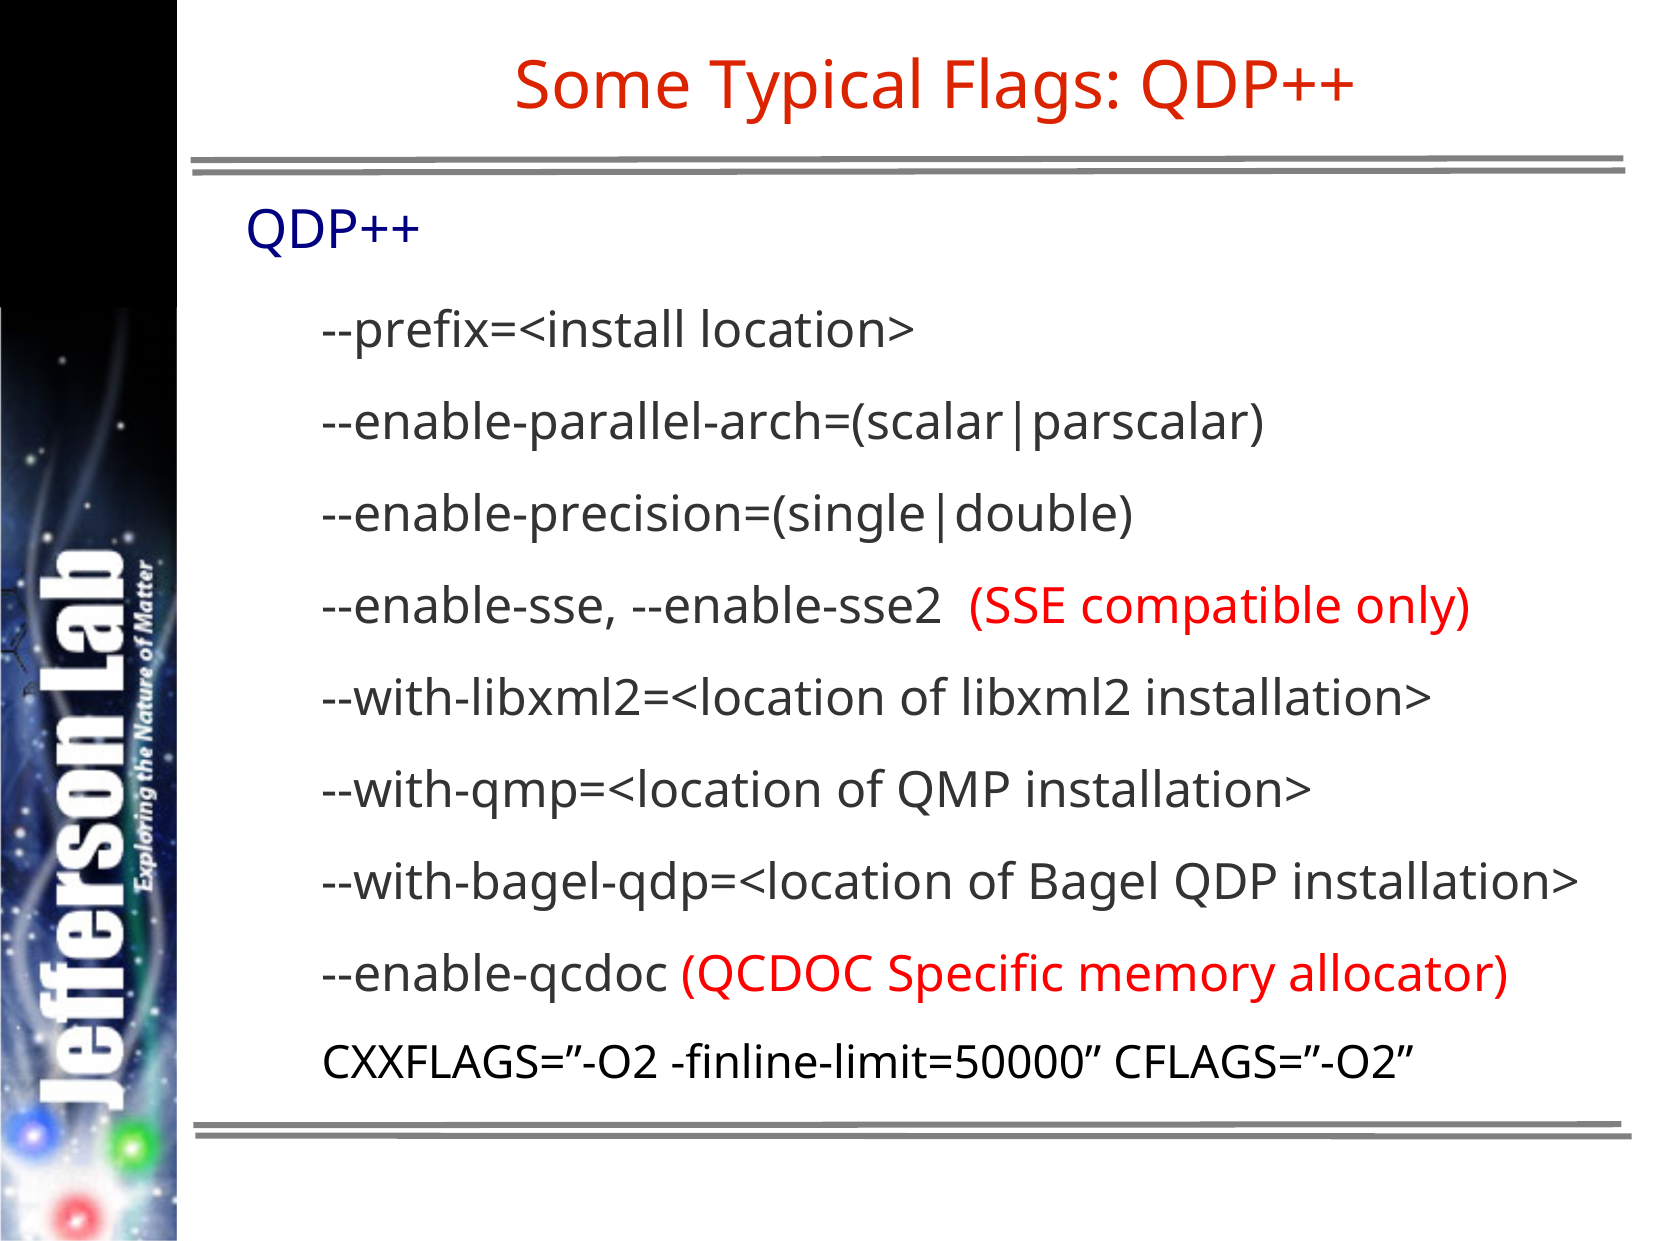

# Some Typical Flags: QDP++
QDP++
--prefix=<install location>
--enable-parallel-arch=(scalar|parscalar)
--enable-precision=(single|double)
--enable-sse, --enable-sse2 (SSE compatible only)
--with-libxml2=<location of libxml2 installation>
--with-qmp=<location of QMP installation>
--with-bagel-qdp=<location of Bagel QDP installation>
--enable-qcdoc (QCDOC Specific memory allocator)
CXXFLAGS=”-O2 -finline-limit=50000” CFLAGS=”-O2”